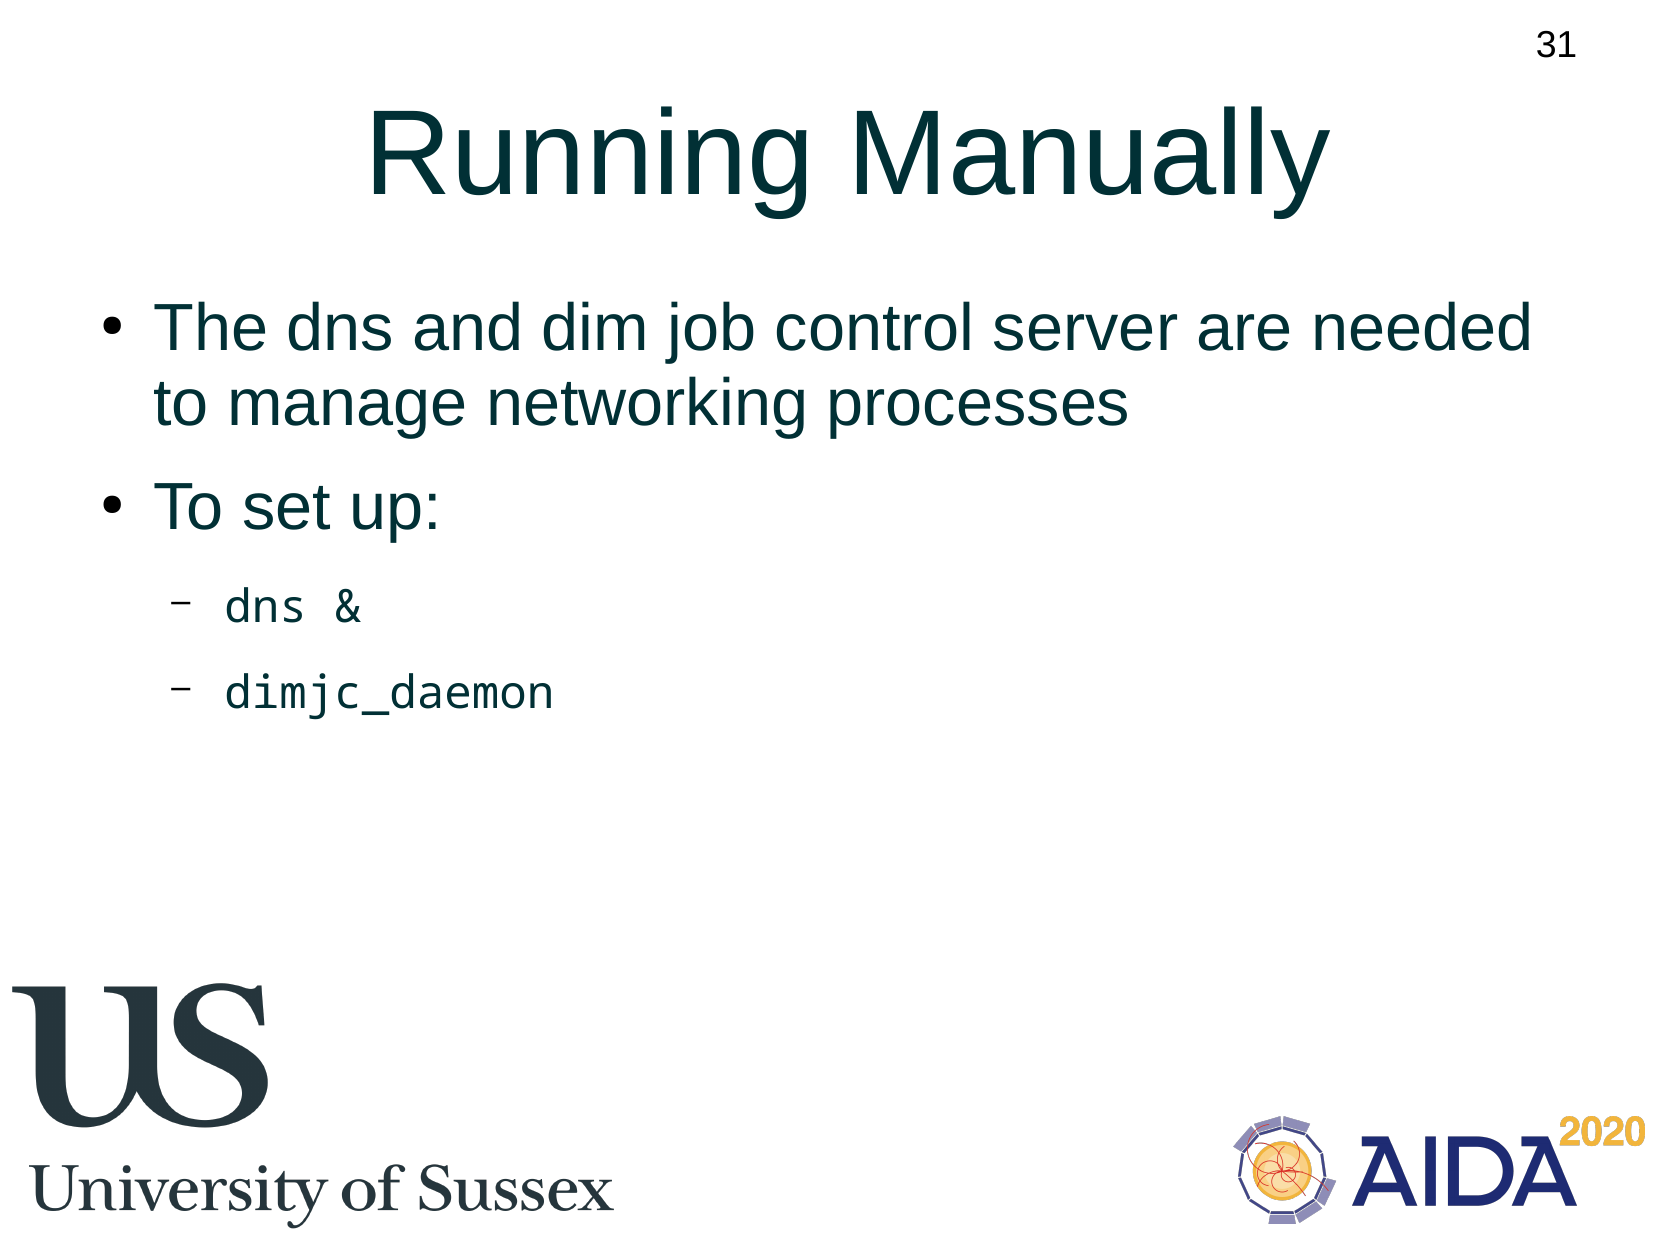

# Running Manually
The dns and dim job control server are needed to manage networking processes
To set up:
dns &
dimjc_daemon